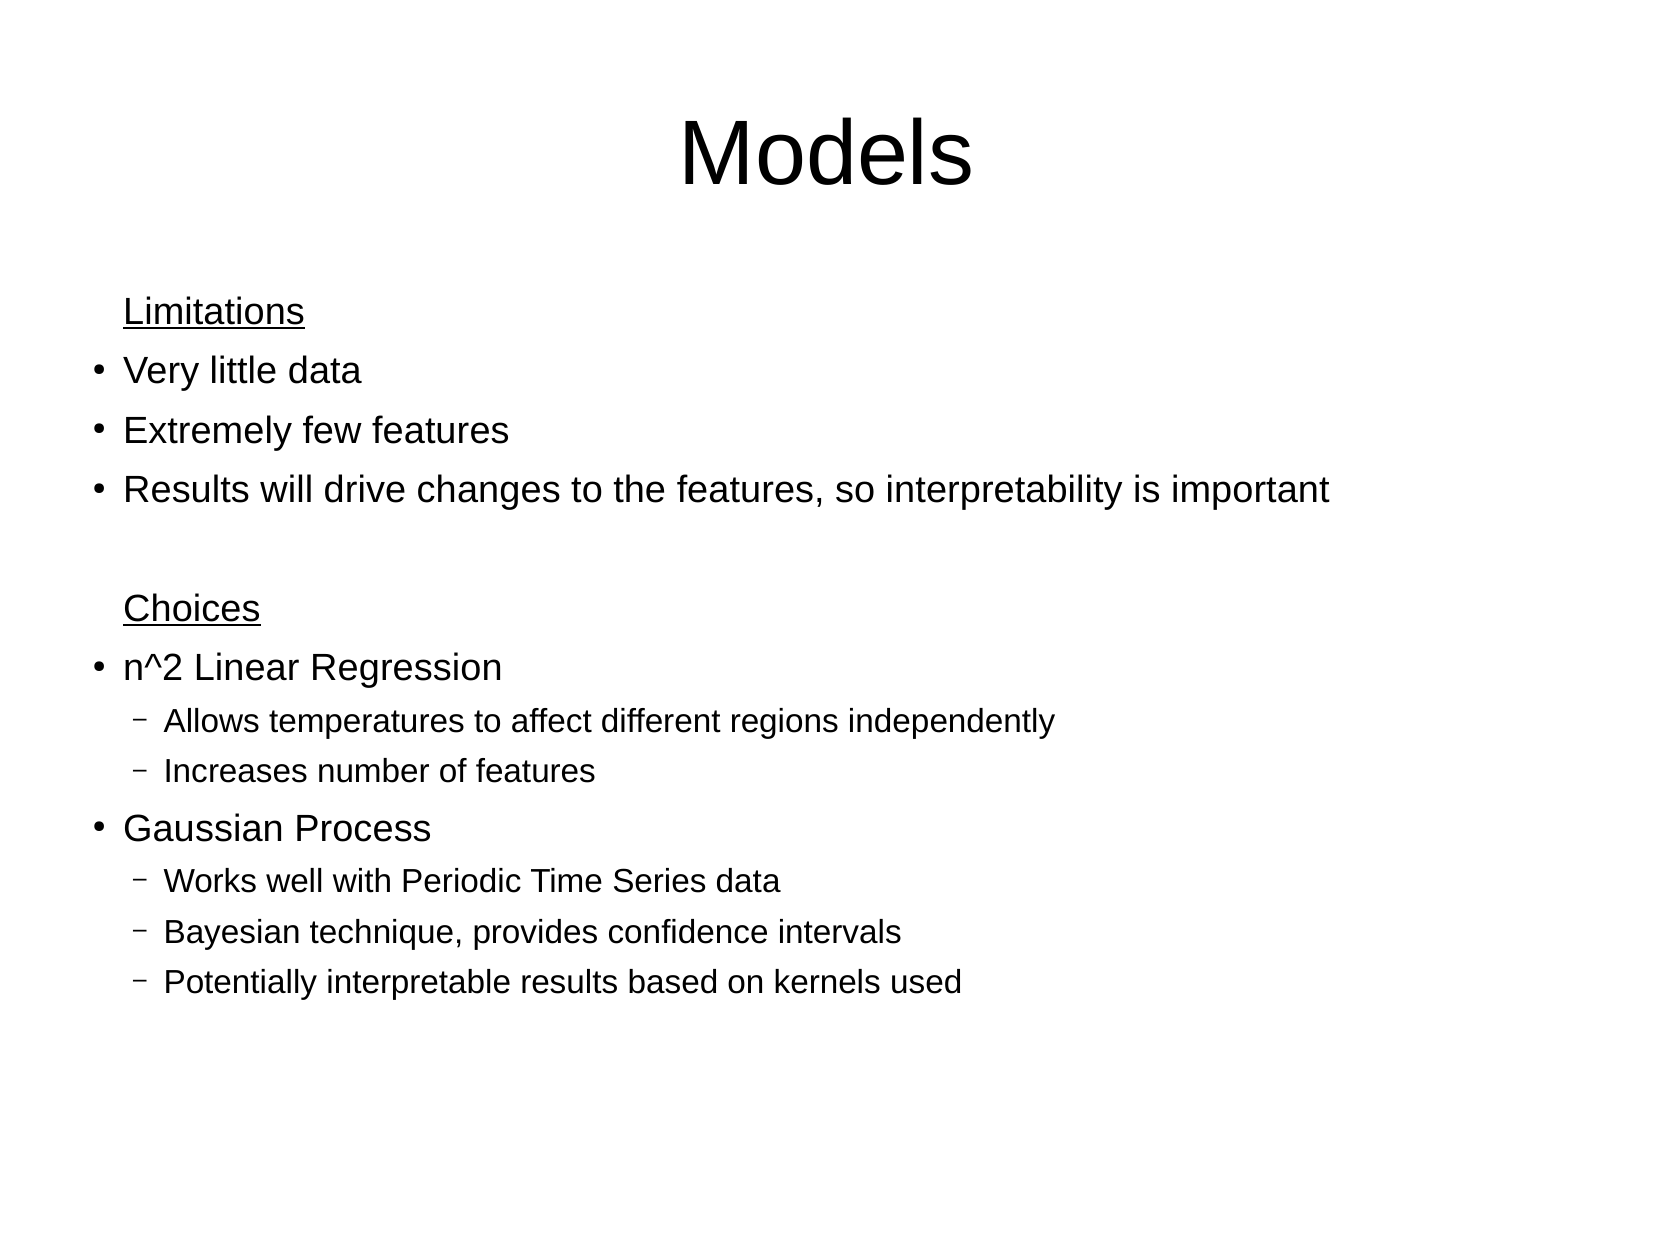

# Models
Limitations
Very little data
Extremely few features
Results will drive changes to the features, so interpretability is important
Choices
n^2 Linear Regression
Allows temperatures to affect different regions independently
Increases number of features
Gaussian Process
Works well with Periodic Time Series data
Bayesian technique, provides confidence intervals
Potentially interpretable results based on kernels used